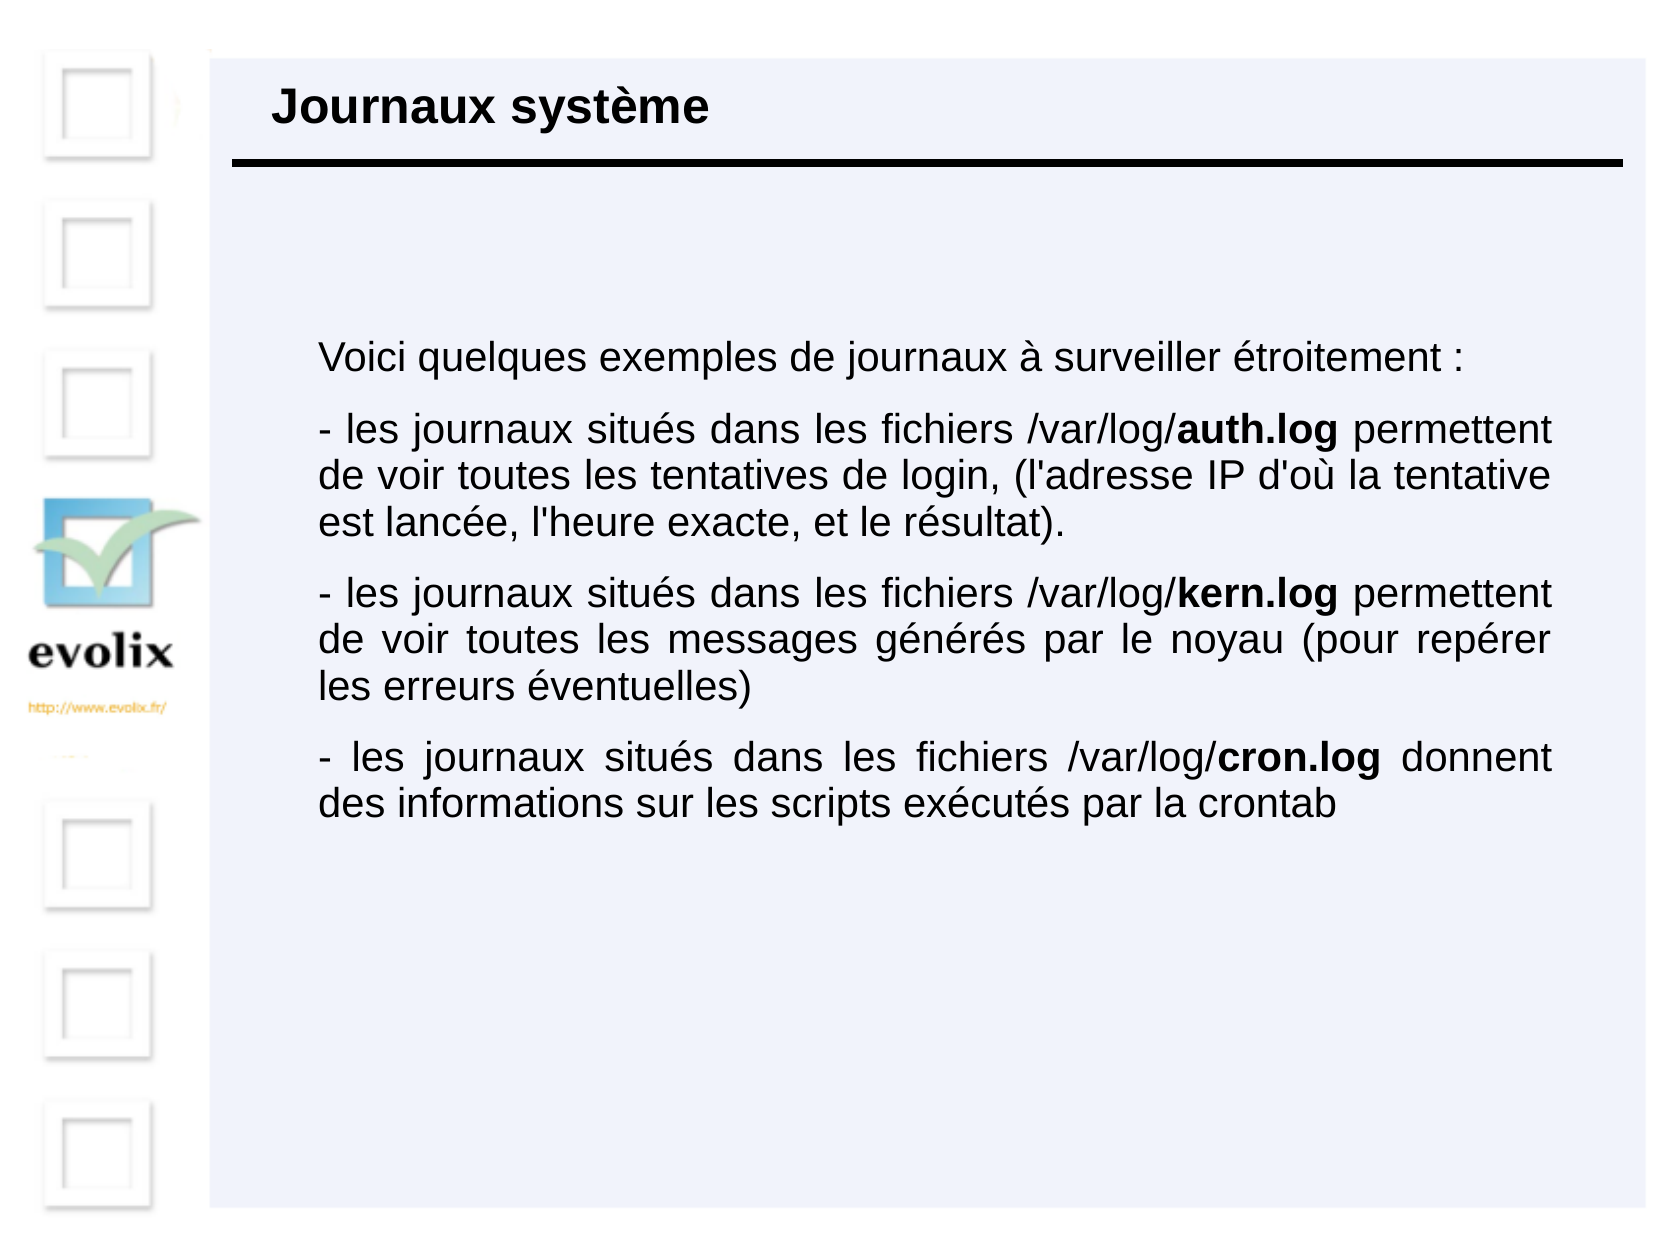

Journaux système
Voici quelques exemples de journaux à surveiller étroitement :
- les journaux situés dans les fichiers /var/log/auth.log permettent de voir toutes les tentatives de login, (l'adresse IP d'où la tentative est lancée, l'heure exacte, et le résultat).
- les journaux situés dans les fichiers /var/log/kern.log permettent de voir toutes les messages générés par le noyau (pour repérer les erreurs éventuelles)
- les journaux situés dans les fichiers /var/log/cron.log donnent des informations sur les scripts exécutés par la crontab